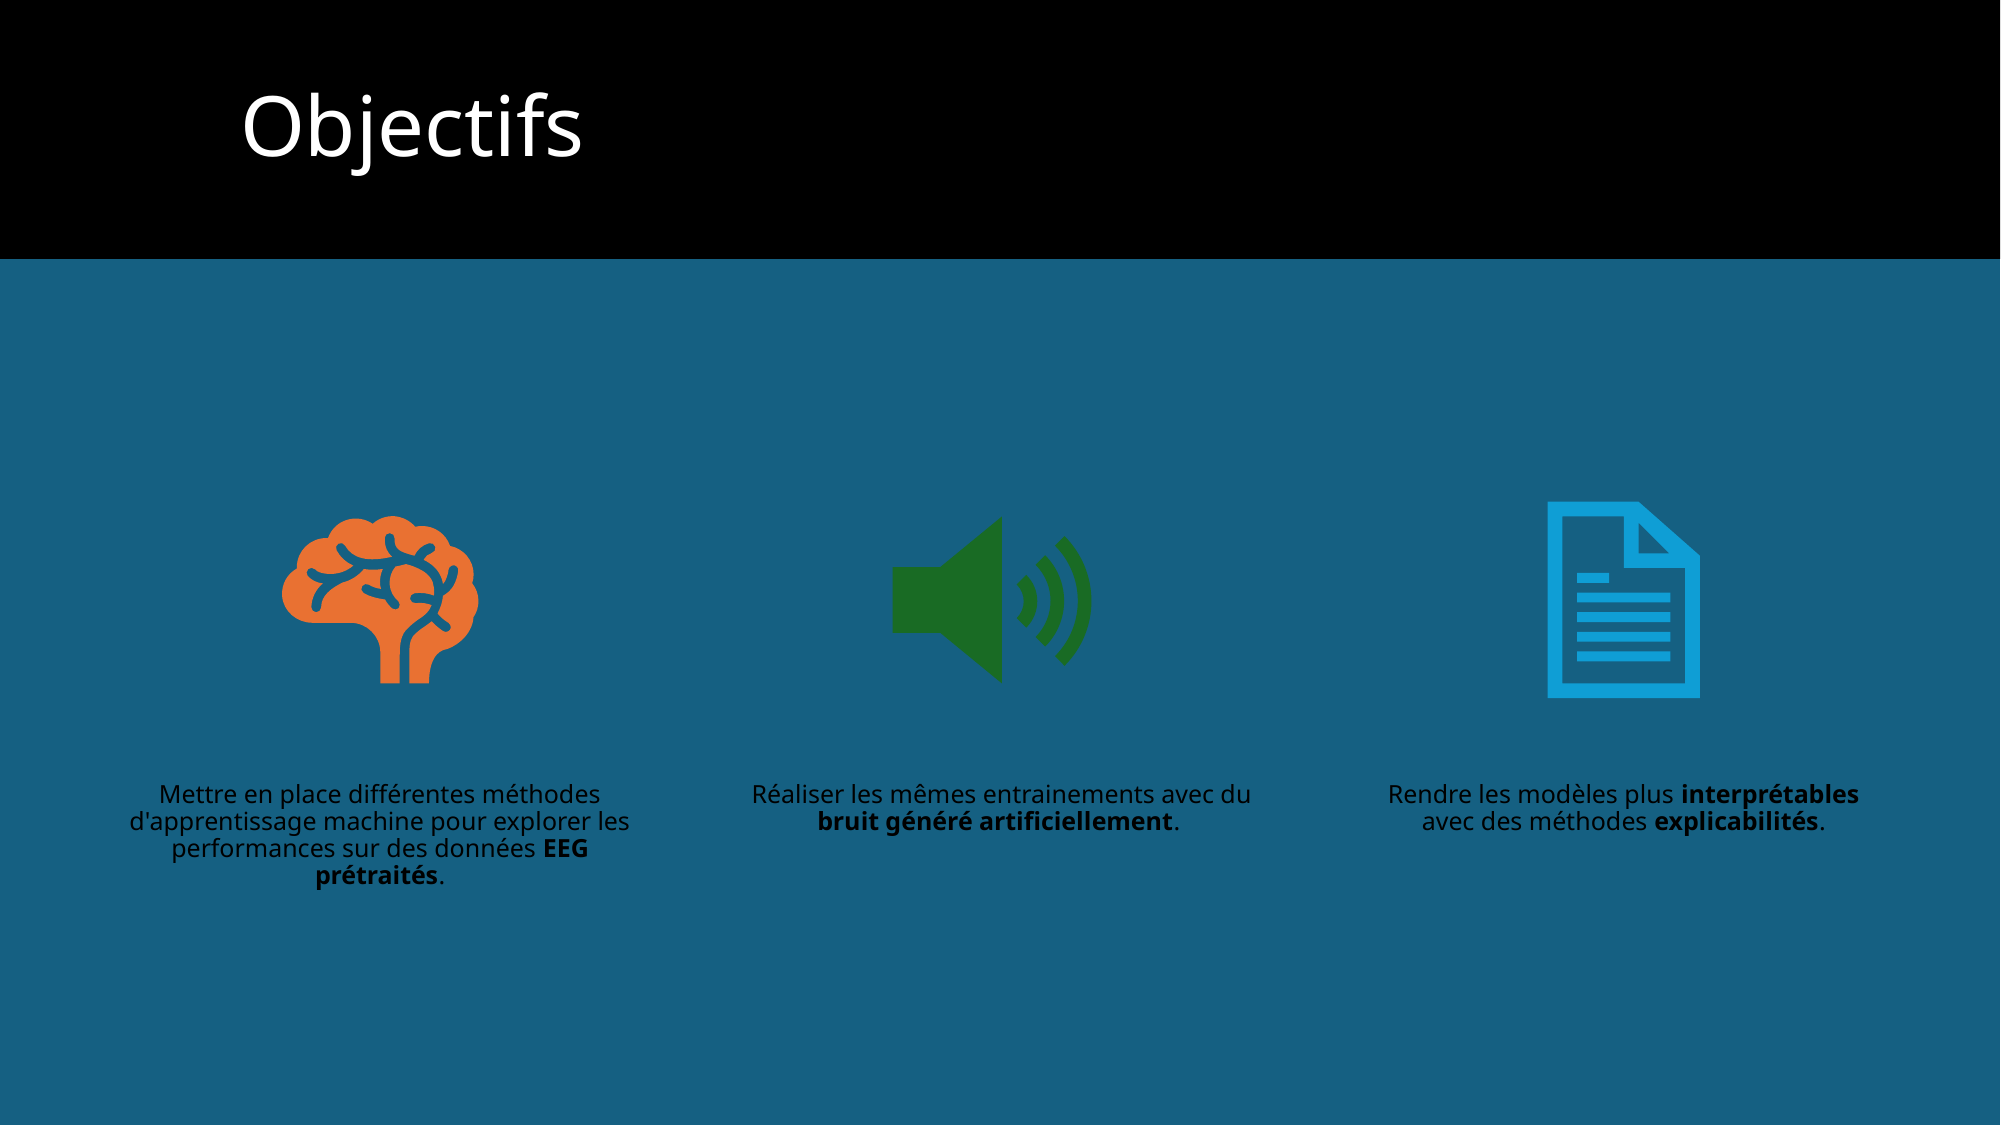

# Objectifs
Mettre en place différentes méthodes d'apprentissage machine pour explorer les performances sur des données EEG prétraités.
Réaliser les mêmes entrainements avec du bruit généré artificiellement.
Rendre les modèles plus interprétables avec des méthodes explicabilités.